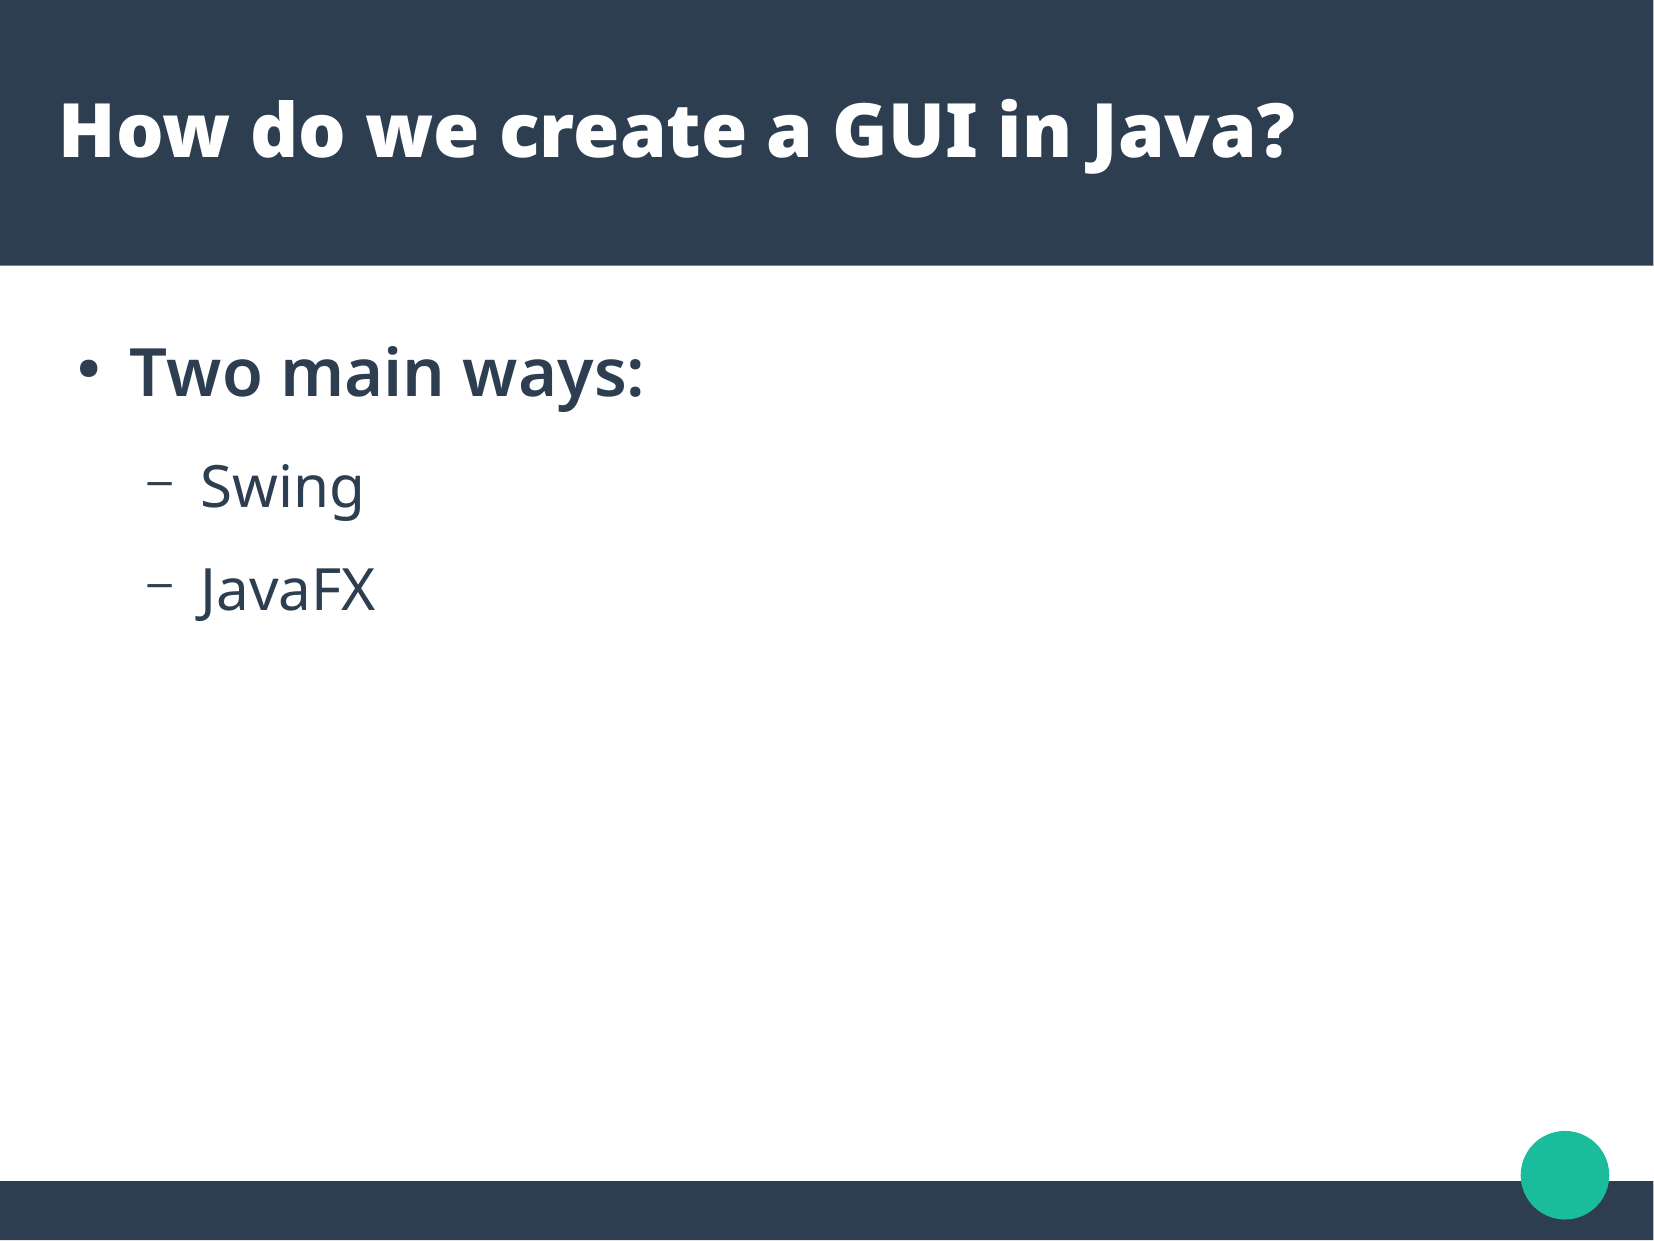

# How do we create a GUI in Java?
Two main ways:
Swing
JavaFX